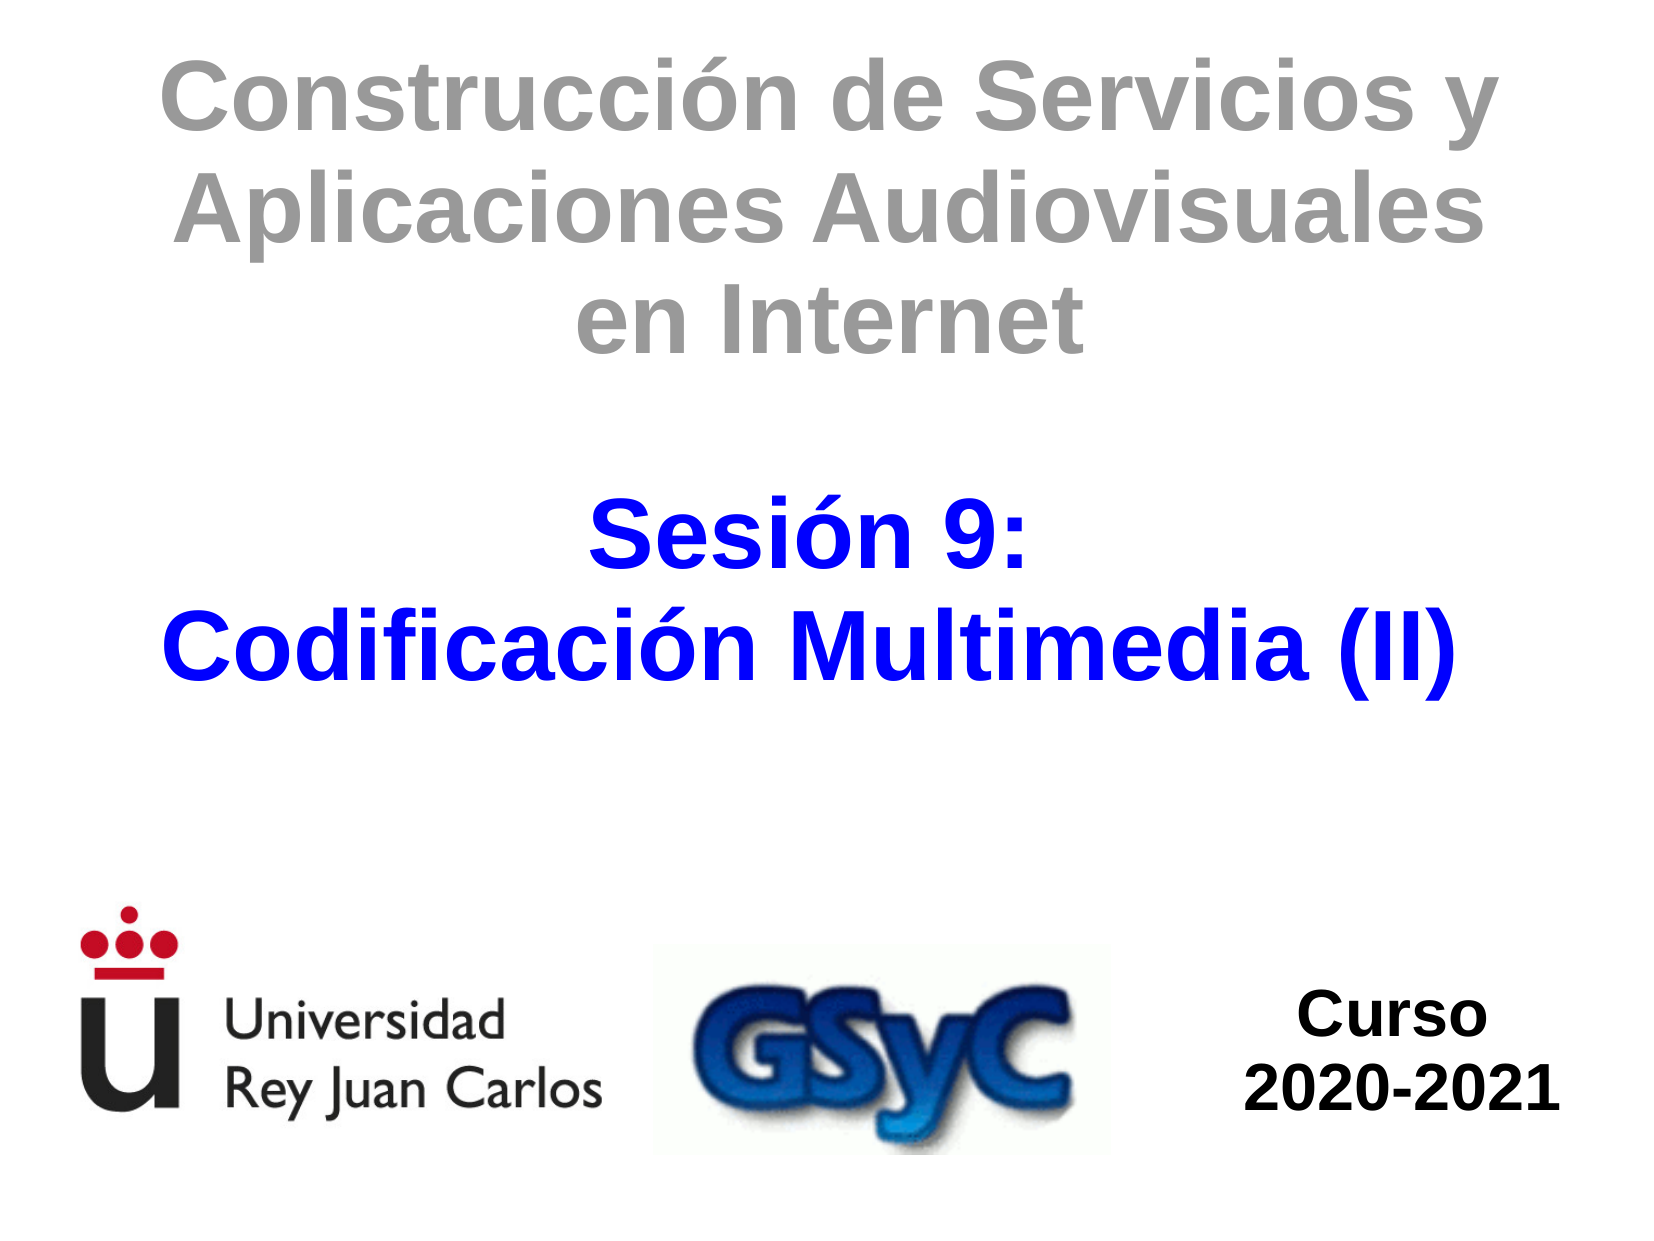

Construcción de Servicios y Aplicaciones Audiovisuales en Internet
# Sesión 9: Codificación Multimedia (II)
Curso
2020-2021